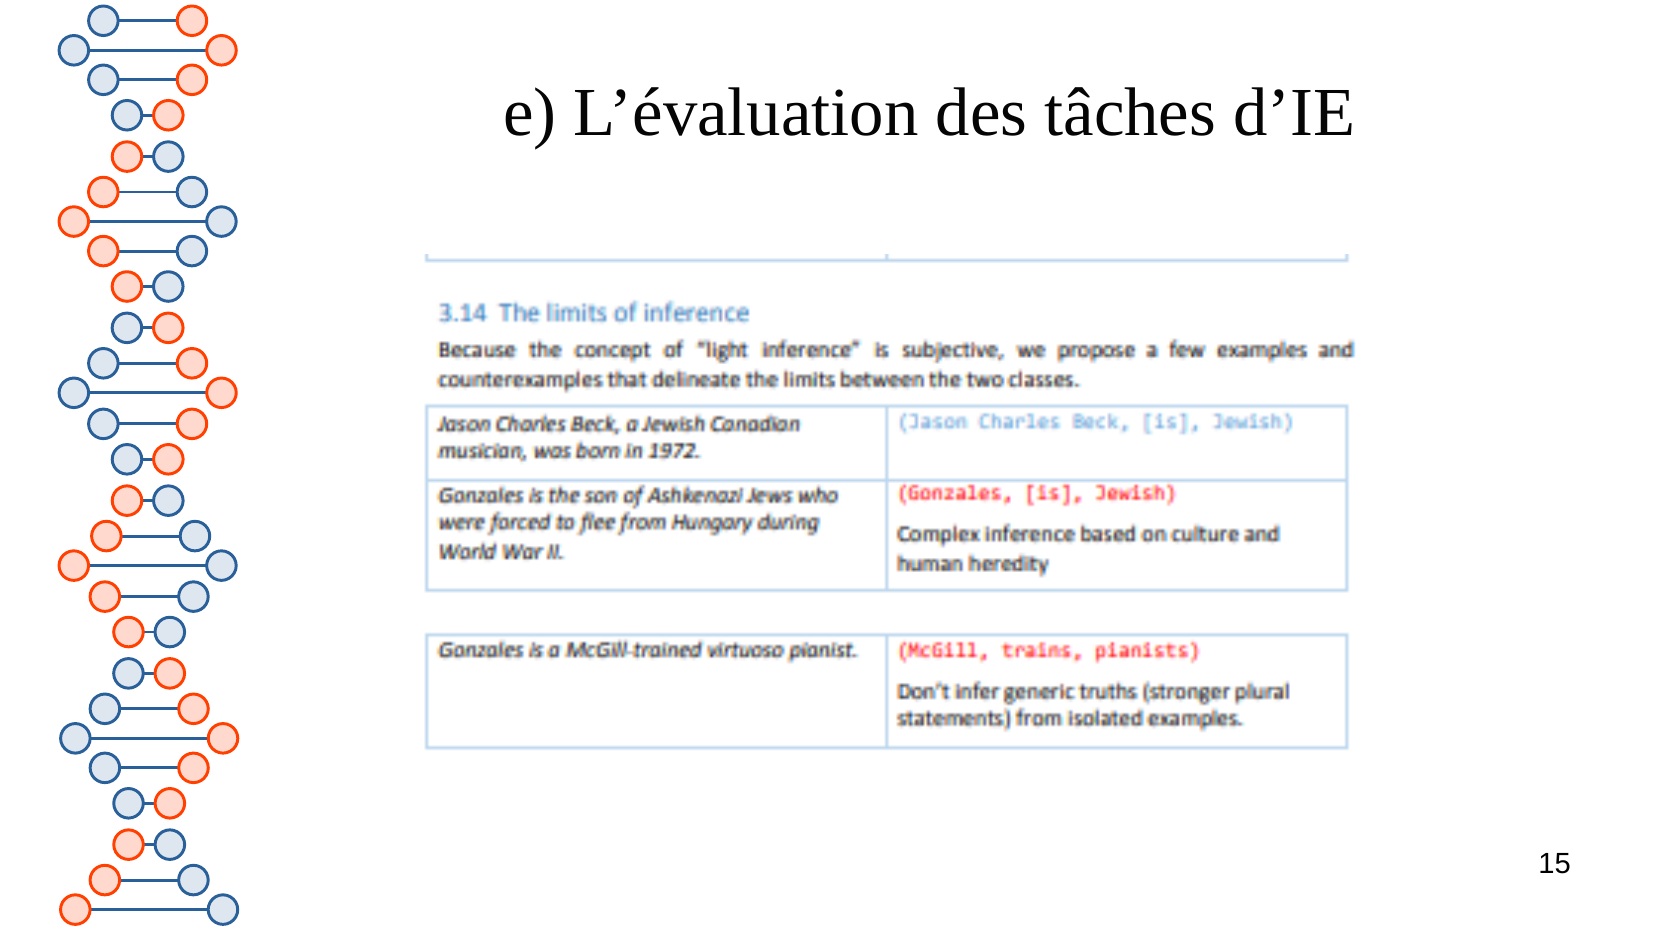

# e) L’évaluation des tâches d’IE
15